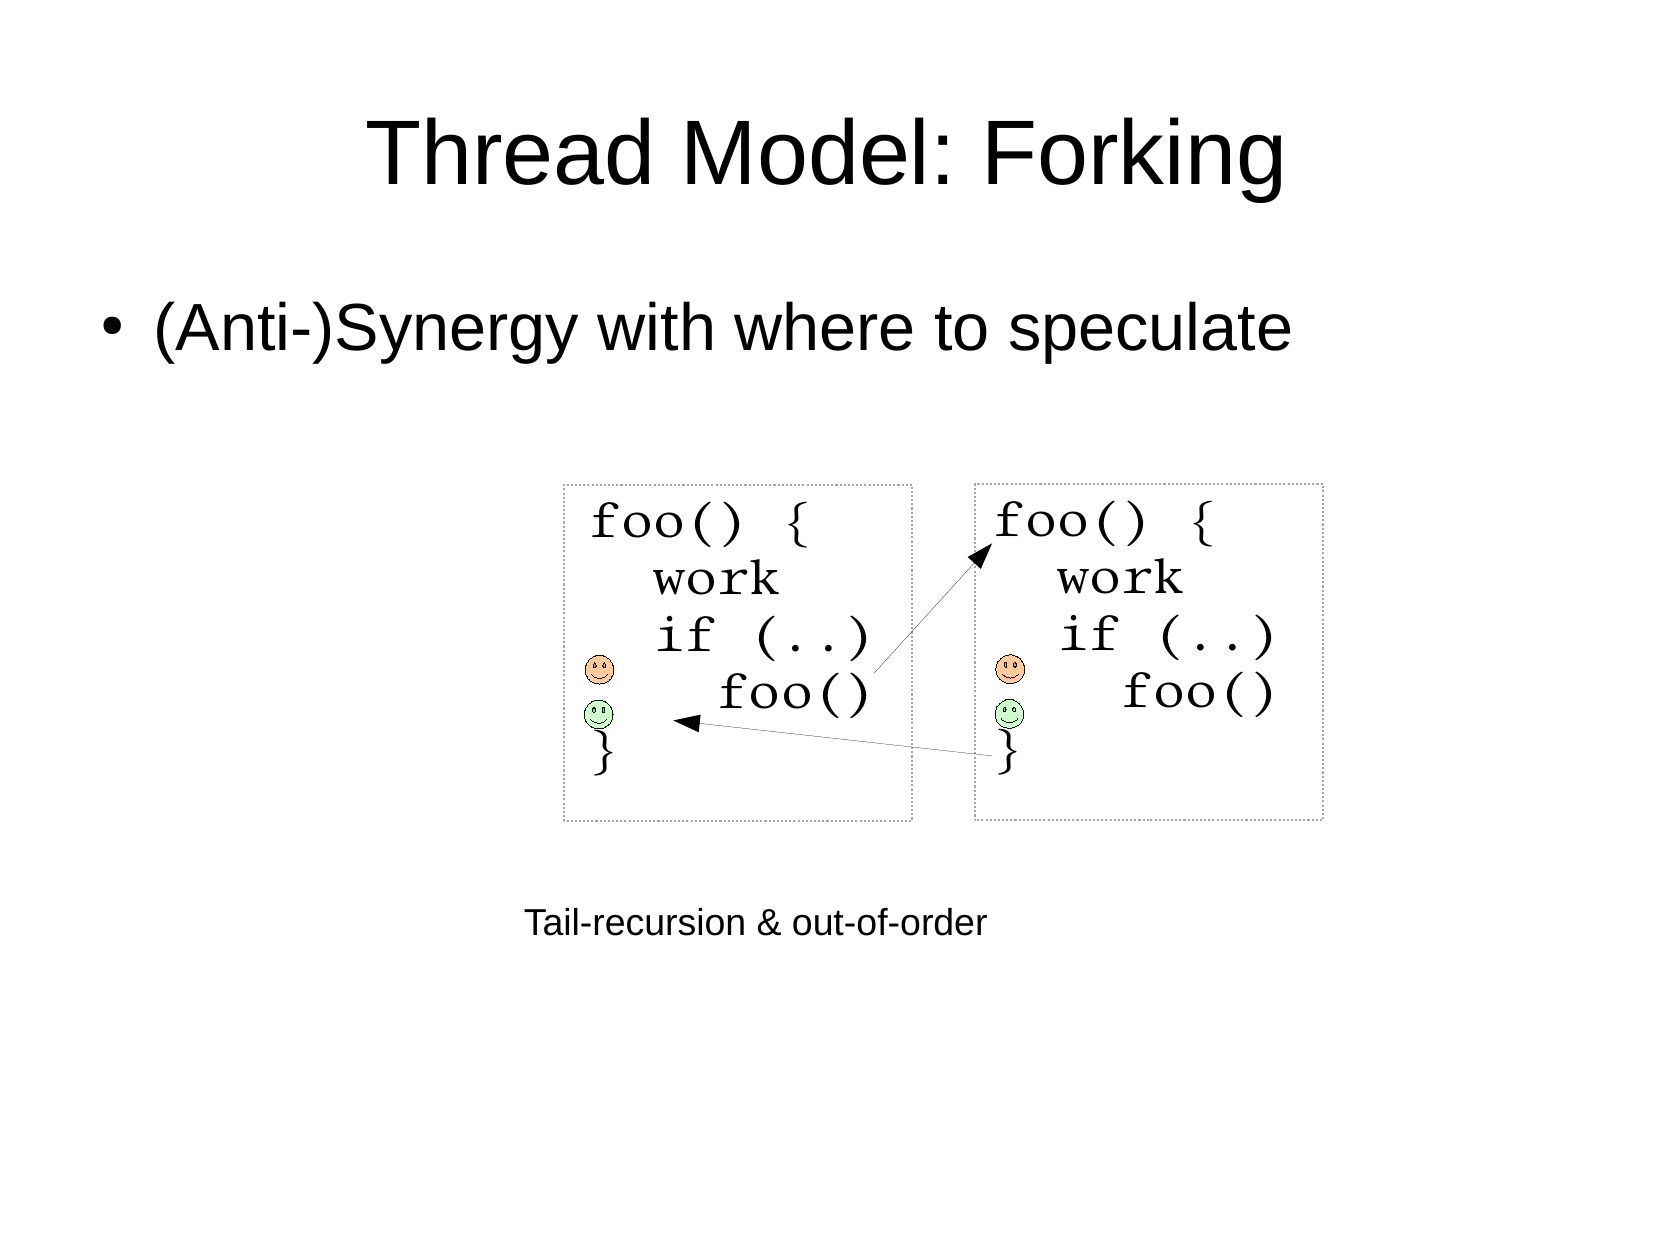

# Thread Model: Forking
(Anti-)Synergy with where to speculate
foo() {
 work
 if (..)
 foo()
}
foo() {
 work
 if (..)
 foo()
}
Tail-recursion & out-of-order